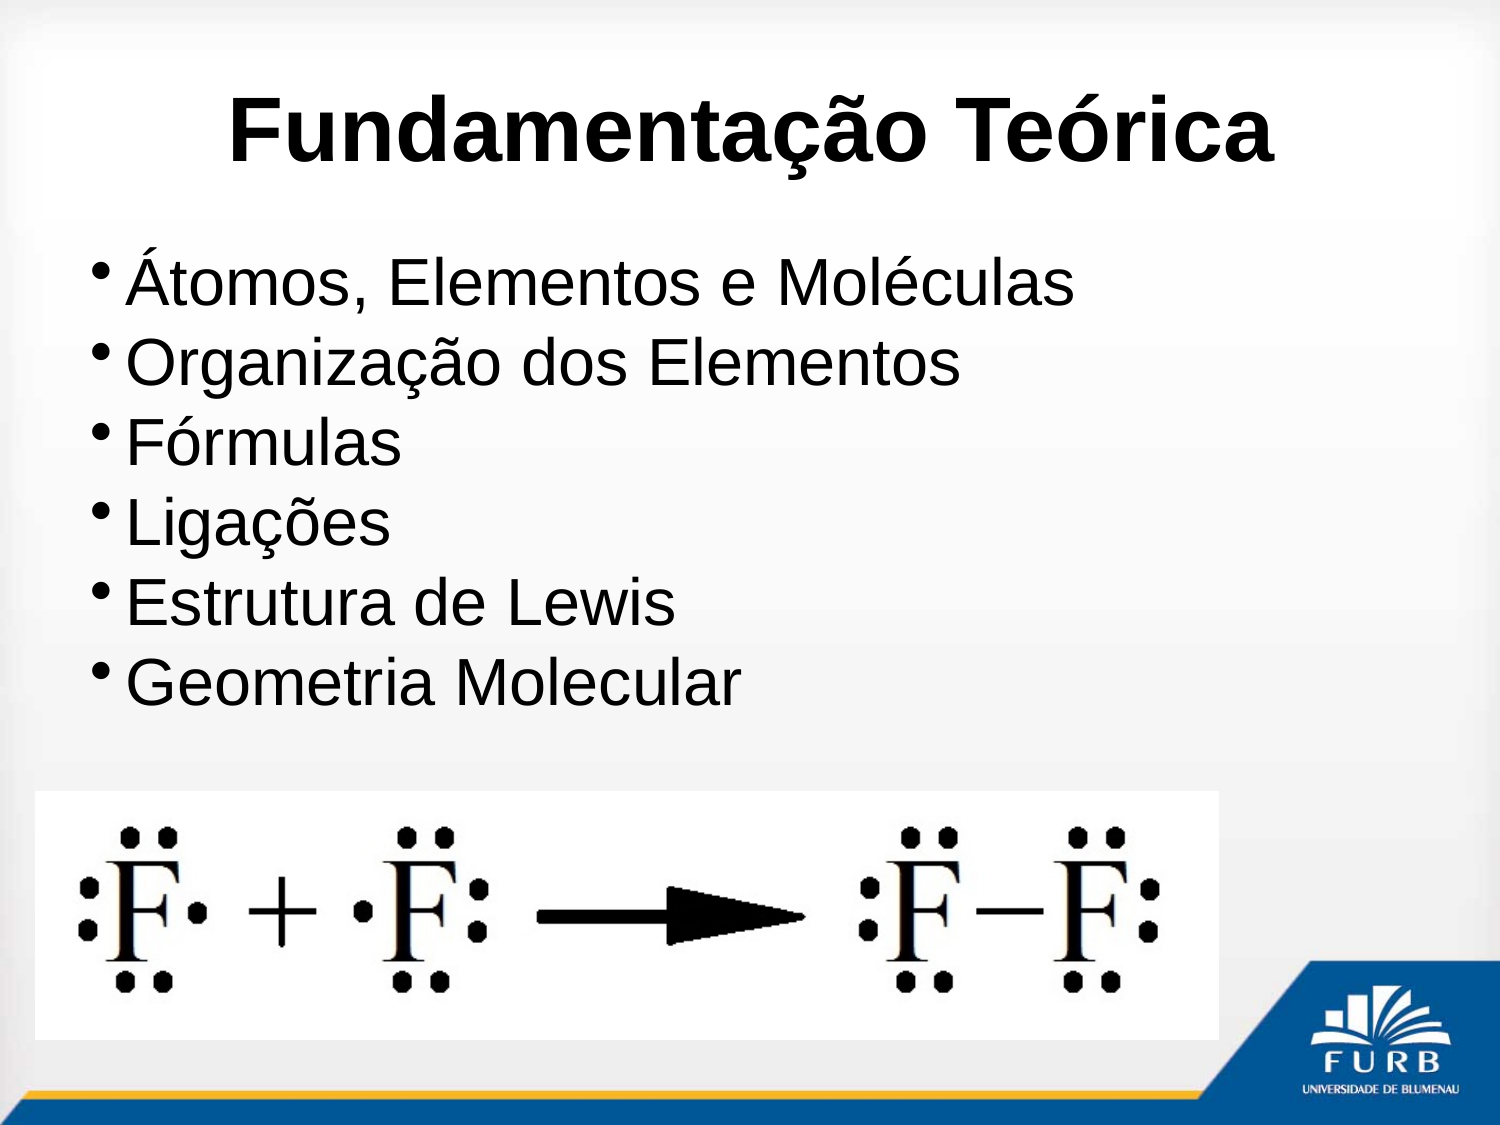

Fundamentação Teórica
Átomos, Elementos e Moléculas
Organização dos Elementos
Fórmulas
Ligações
Estrutura de Lewis
Geometria Molecular